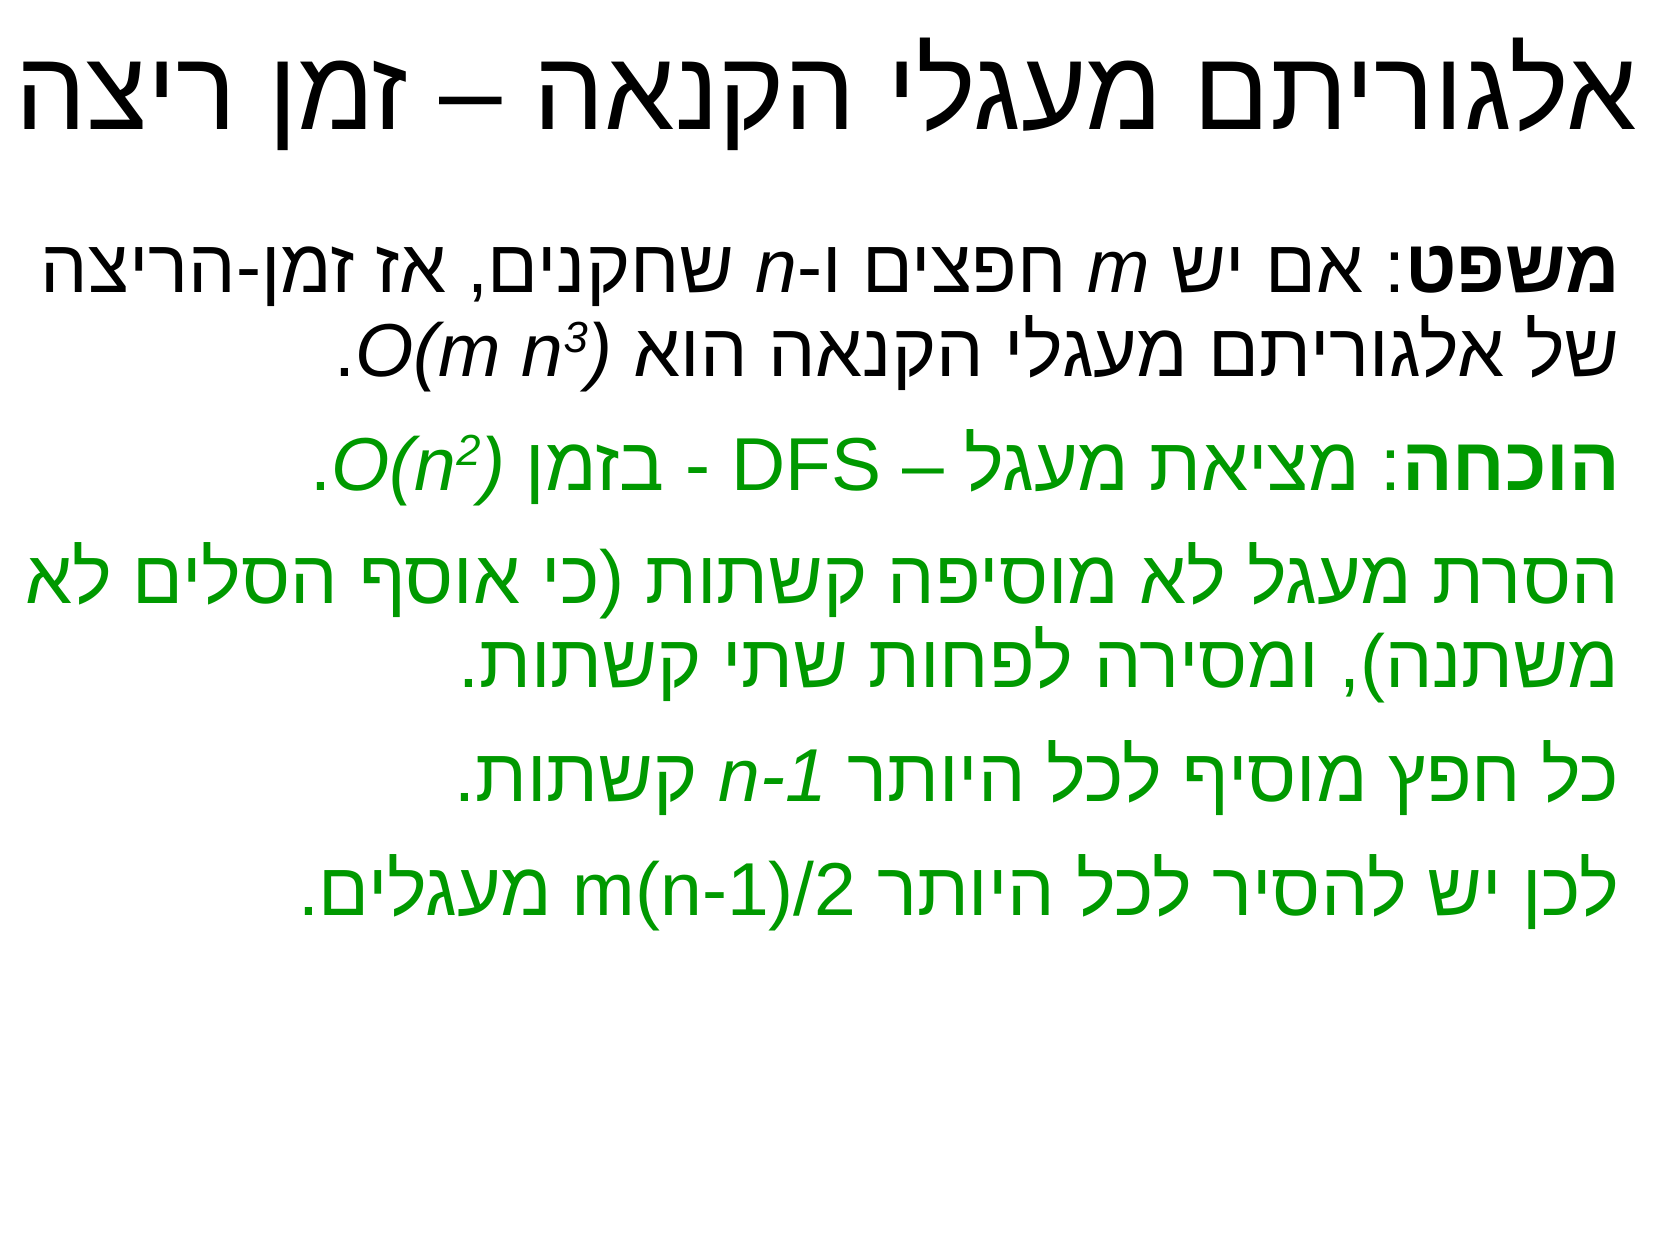

# אלגוריתם מעגלי הקנאה – זמן ריצה
משפט: אם יש m חפצים ו-n שחקנים, אז זמן-הריצה של אלגוריתם מעגלי הקנאה הוא O(m n3).
הוכחה: מציאת מעגל – DFS - בזמן O(n2).
הסרת מעגל לא מוסיפה קשתות (כי אוסף הסלים לא משתנה), ומסירה לפחות שתי קשתות.
כל חפץ מוסיף לכל היותר n-1 קשתות.
לכן יש להסיר לכל היותר m(n-1)/2 מעגלים.